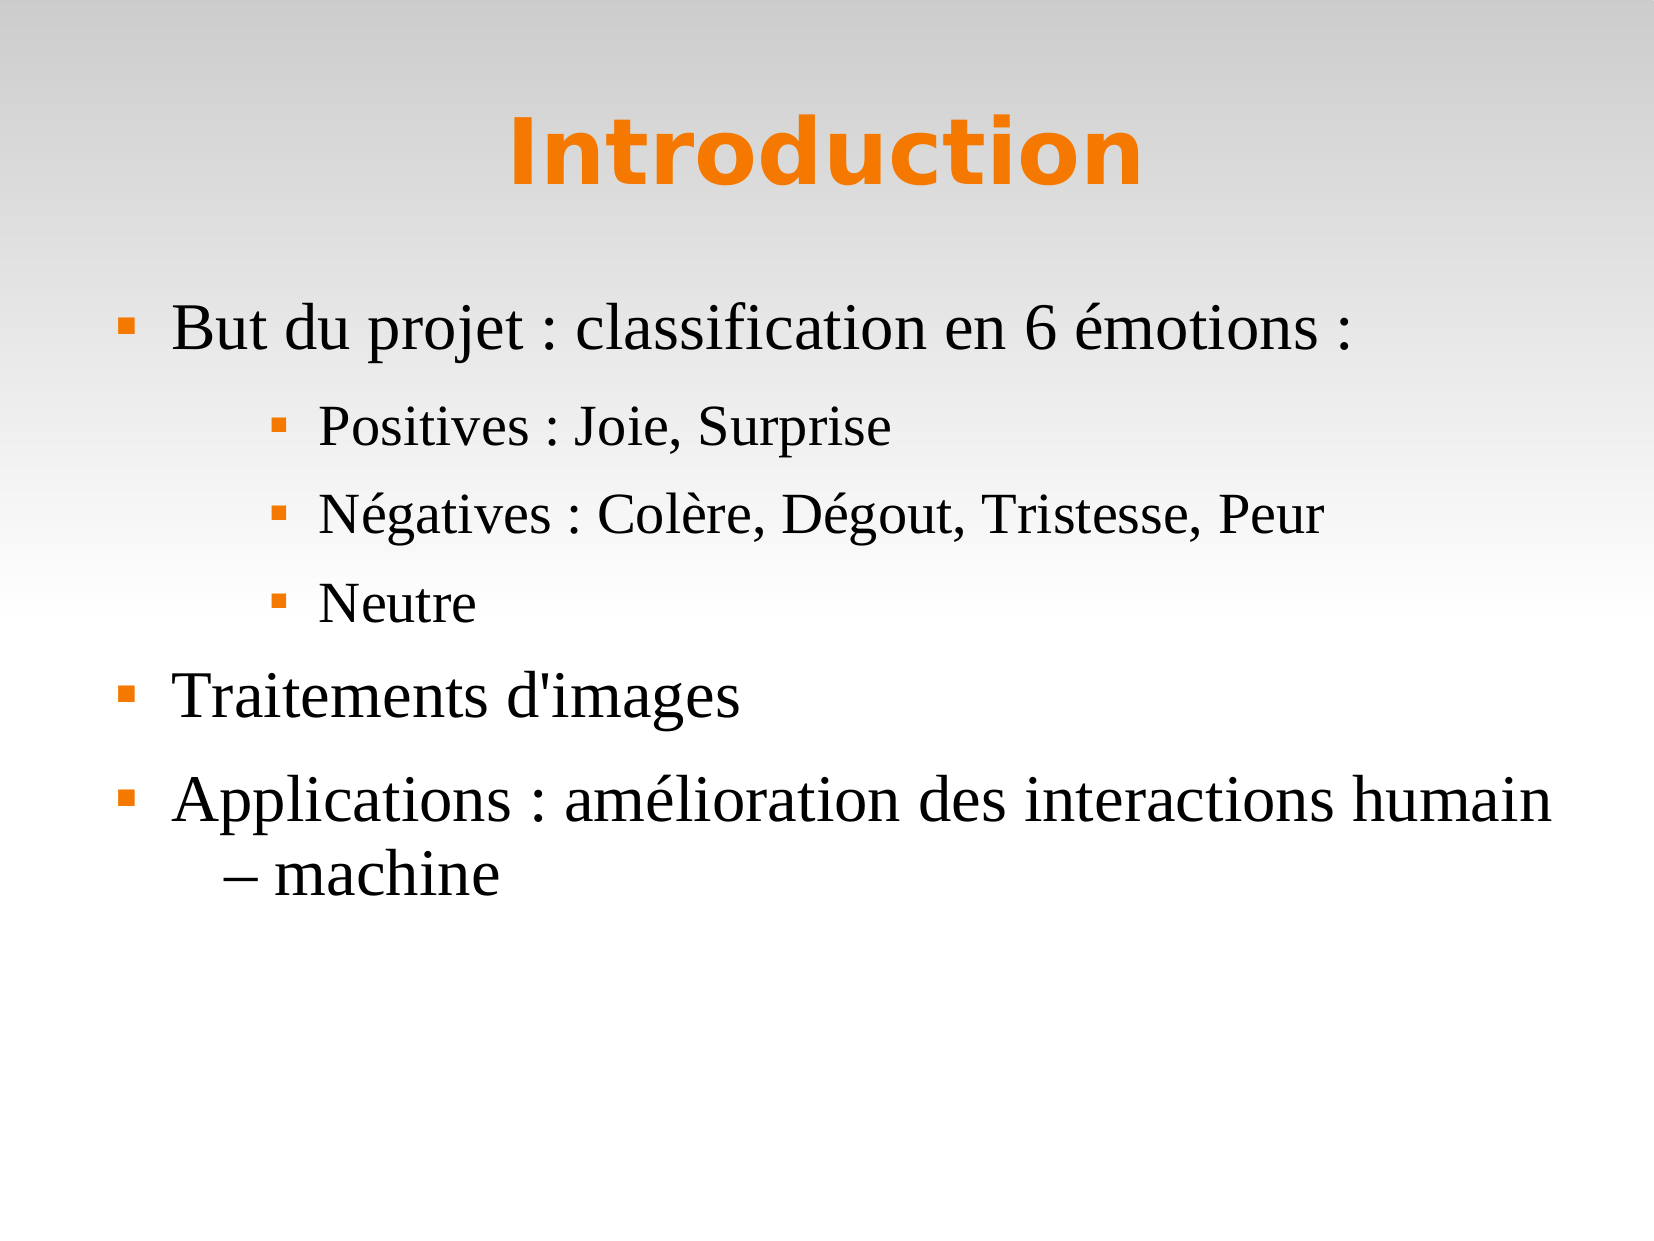

# Introduction
But du projet : classification en 6 émotions :
Positives : Joie, Surprise
Négatives : Colère, Dégout, Tristesse, Peur
Neutre
Traitements d'images
Applications : amélioration des interactions humain – machine